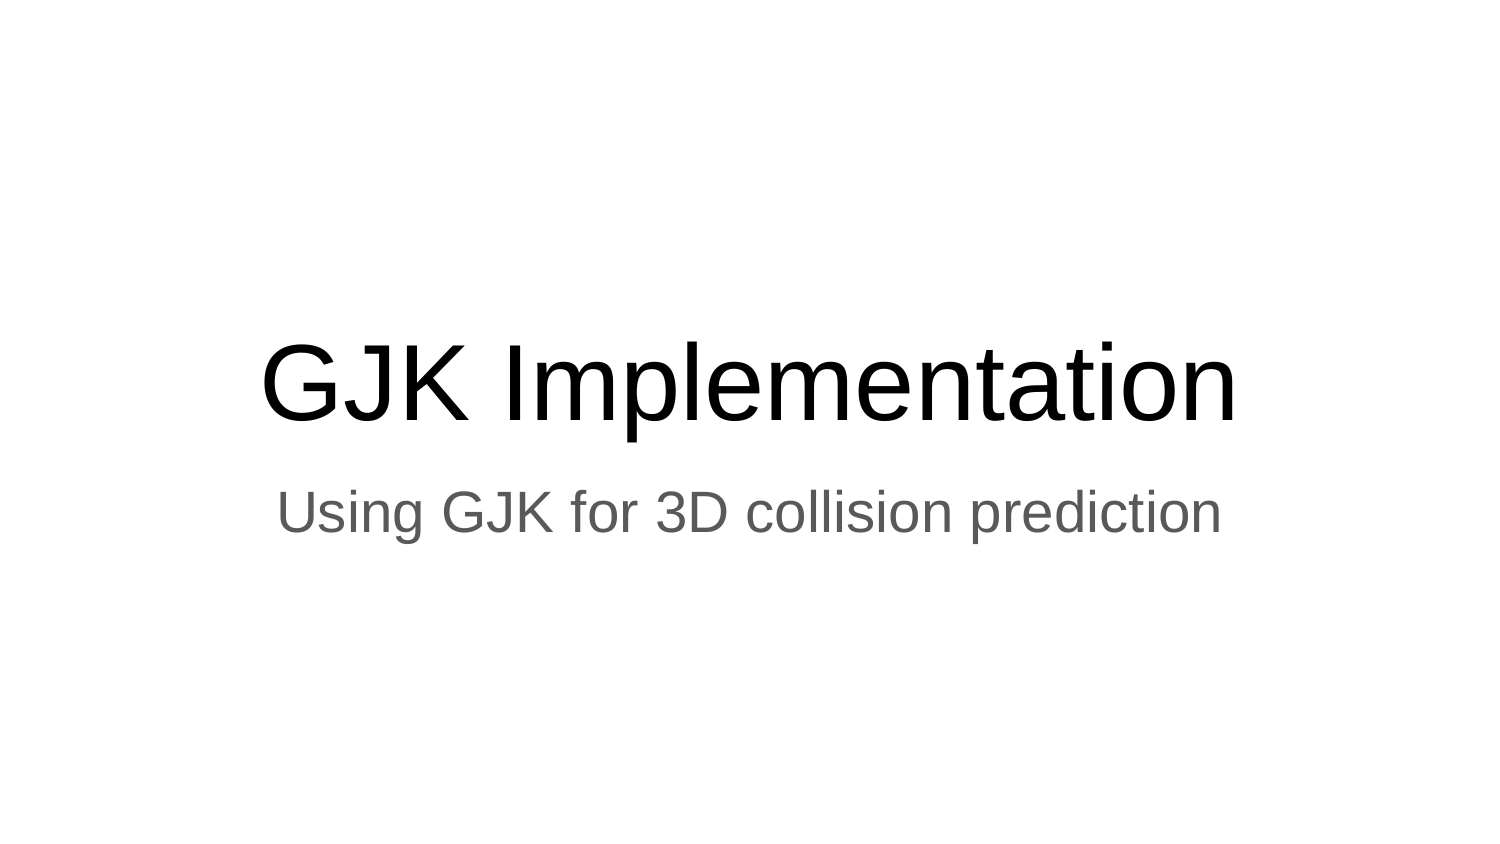

# GJK Implementation
Using GJK for 3D collision prediction